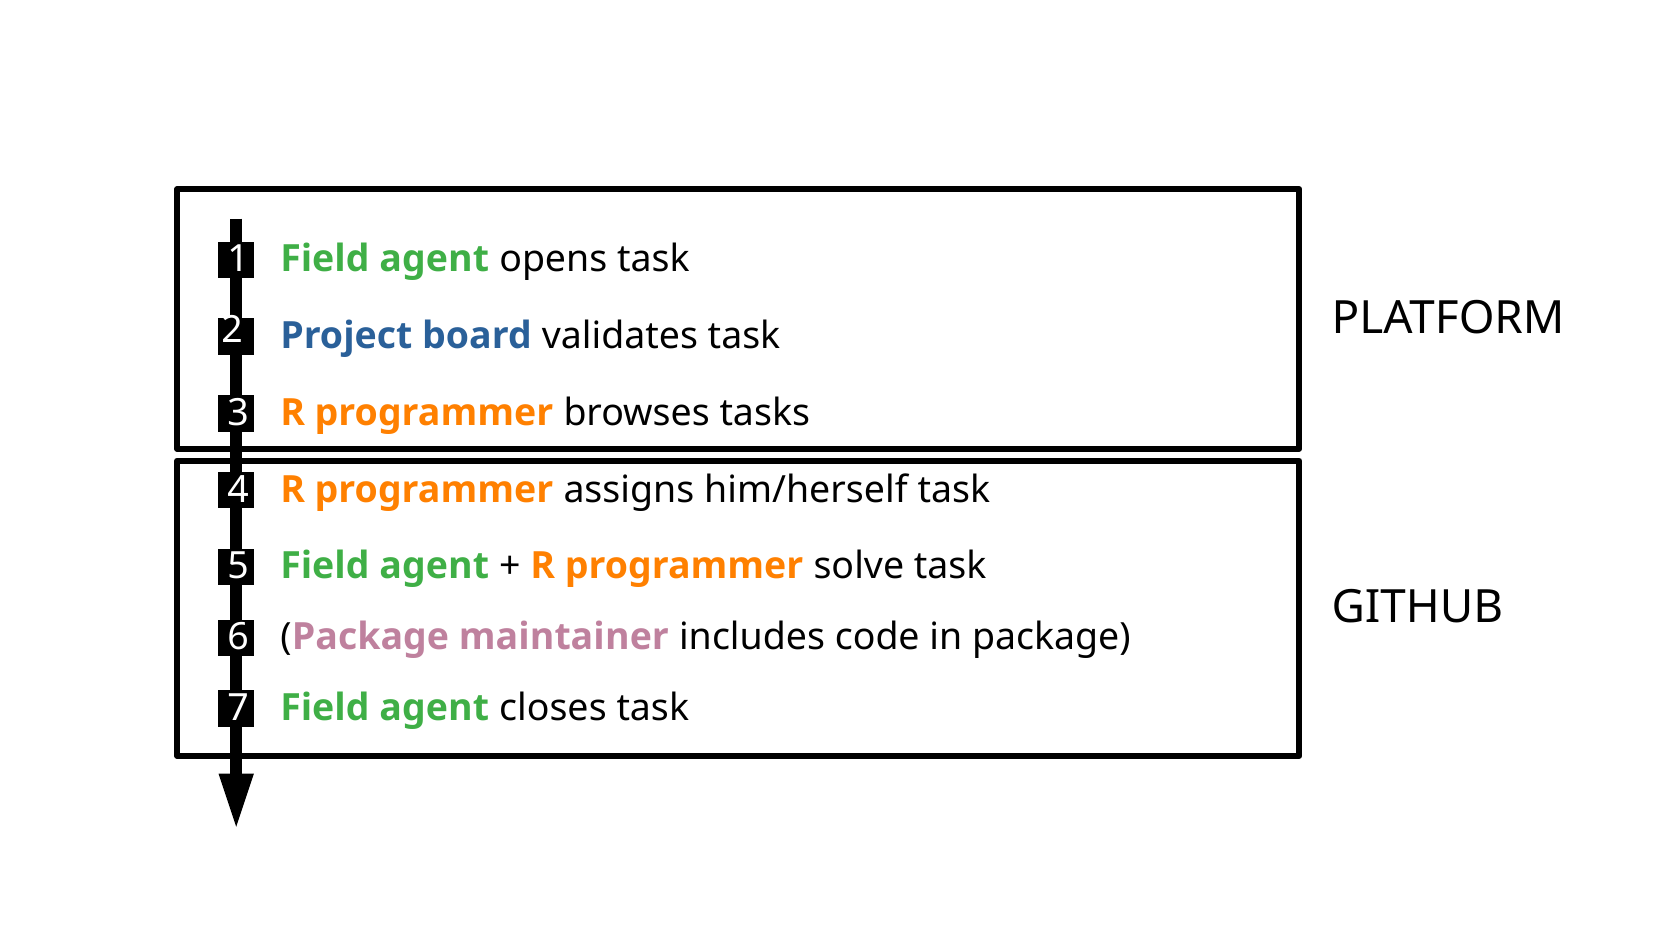

#
1
Field agent opens task
PLATFORM
2
Project board validates task
3
R programmer browses tasks
4
R programmer assigns him/herself task
5
Field agent + R programmer solve task
GITHUB
6
(Package maintainer includes code in package)
7
Field agent closes task